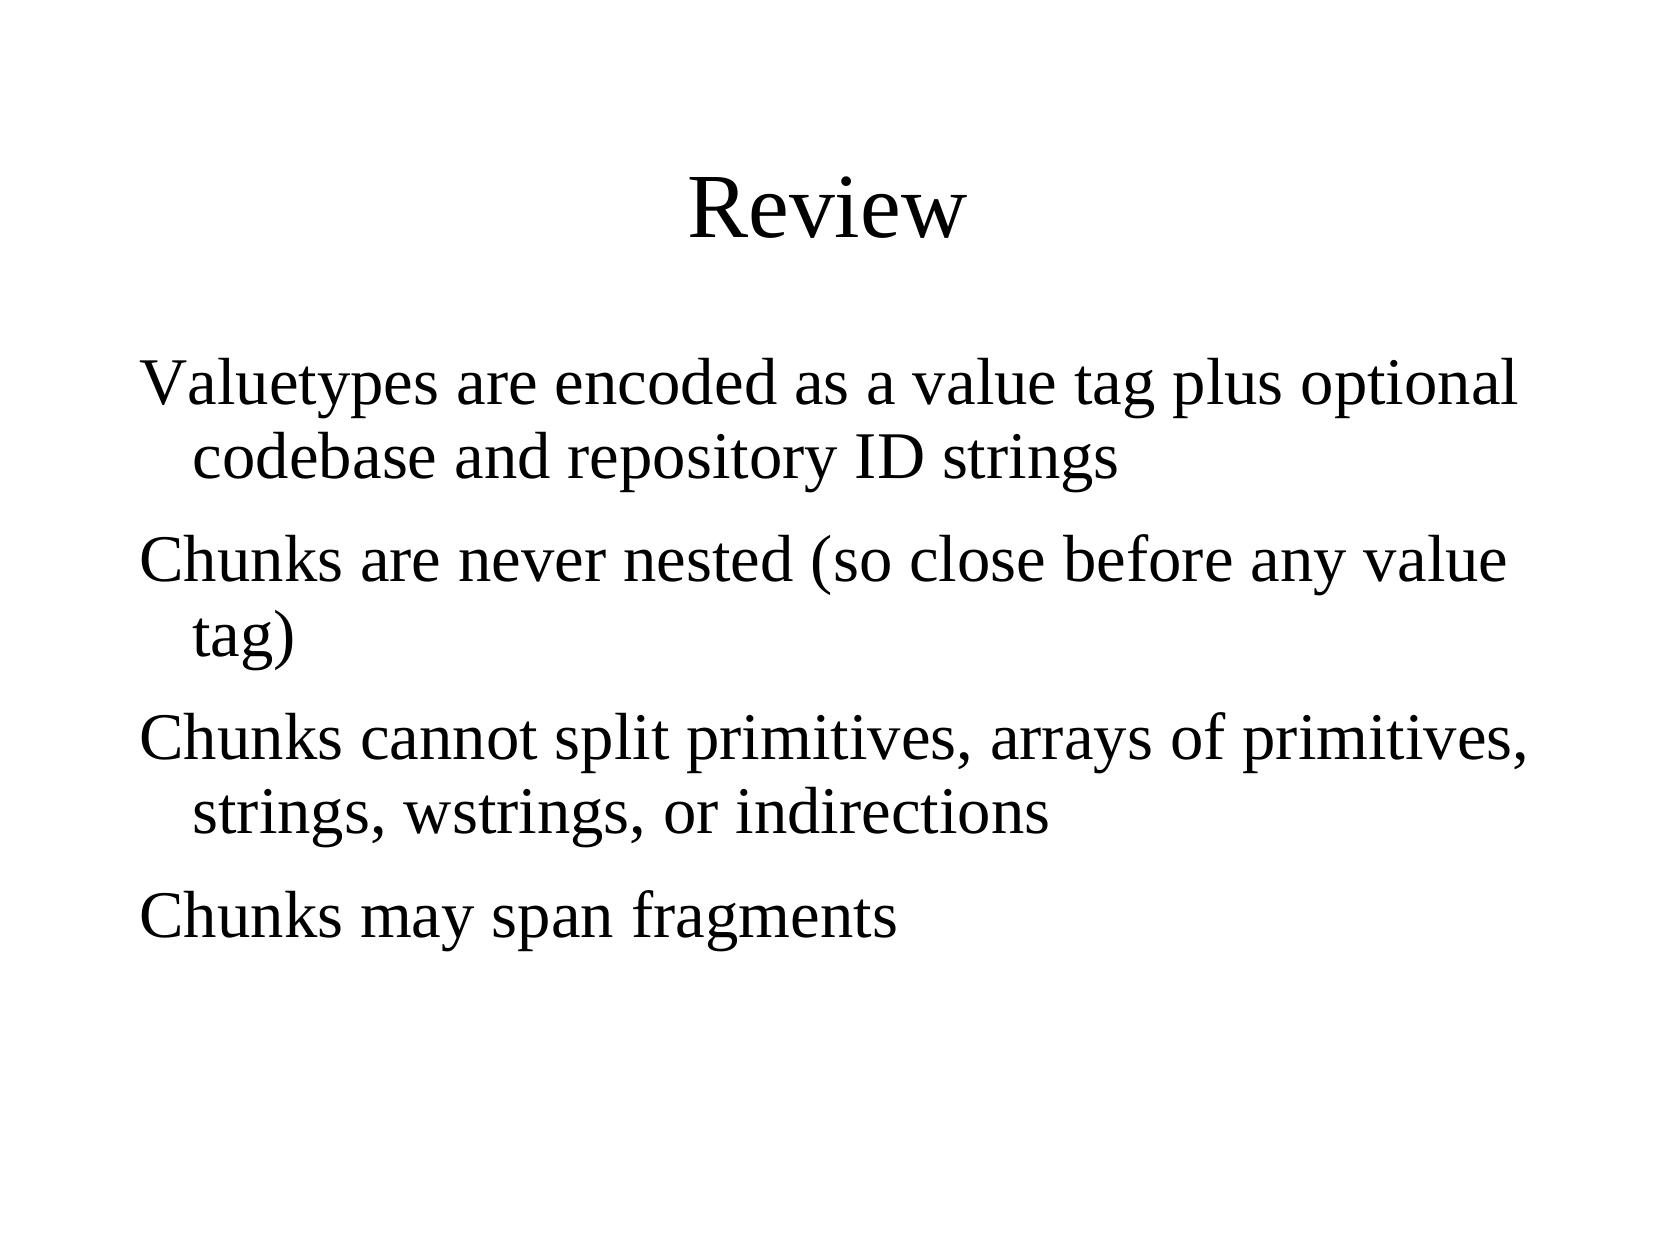

# Review
Valuetypes are encoded as a value tag plus optional codebase and repository ID strings
Chunks are never nested (so close before any value tag)
Chunks cannot split primitives, arrays of primitives, strings, wstrings, or indirections
Chunks may span fragments